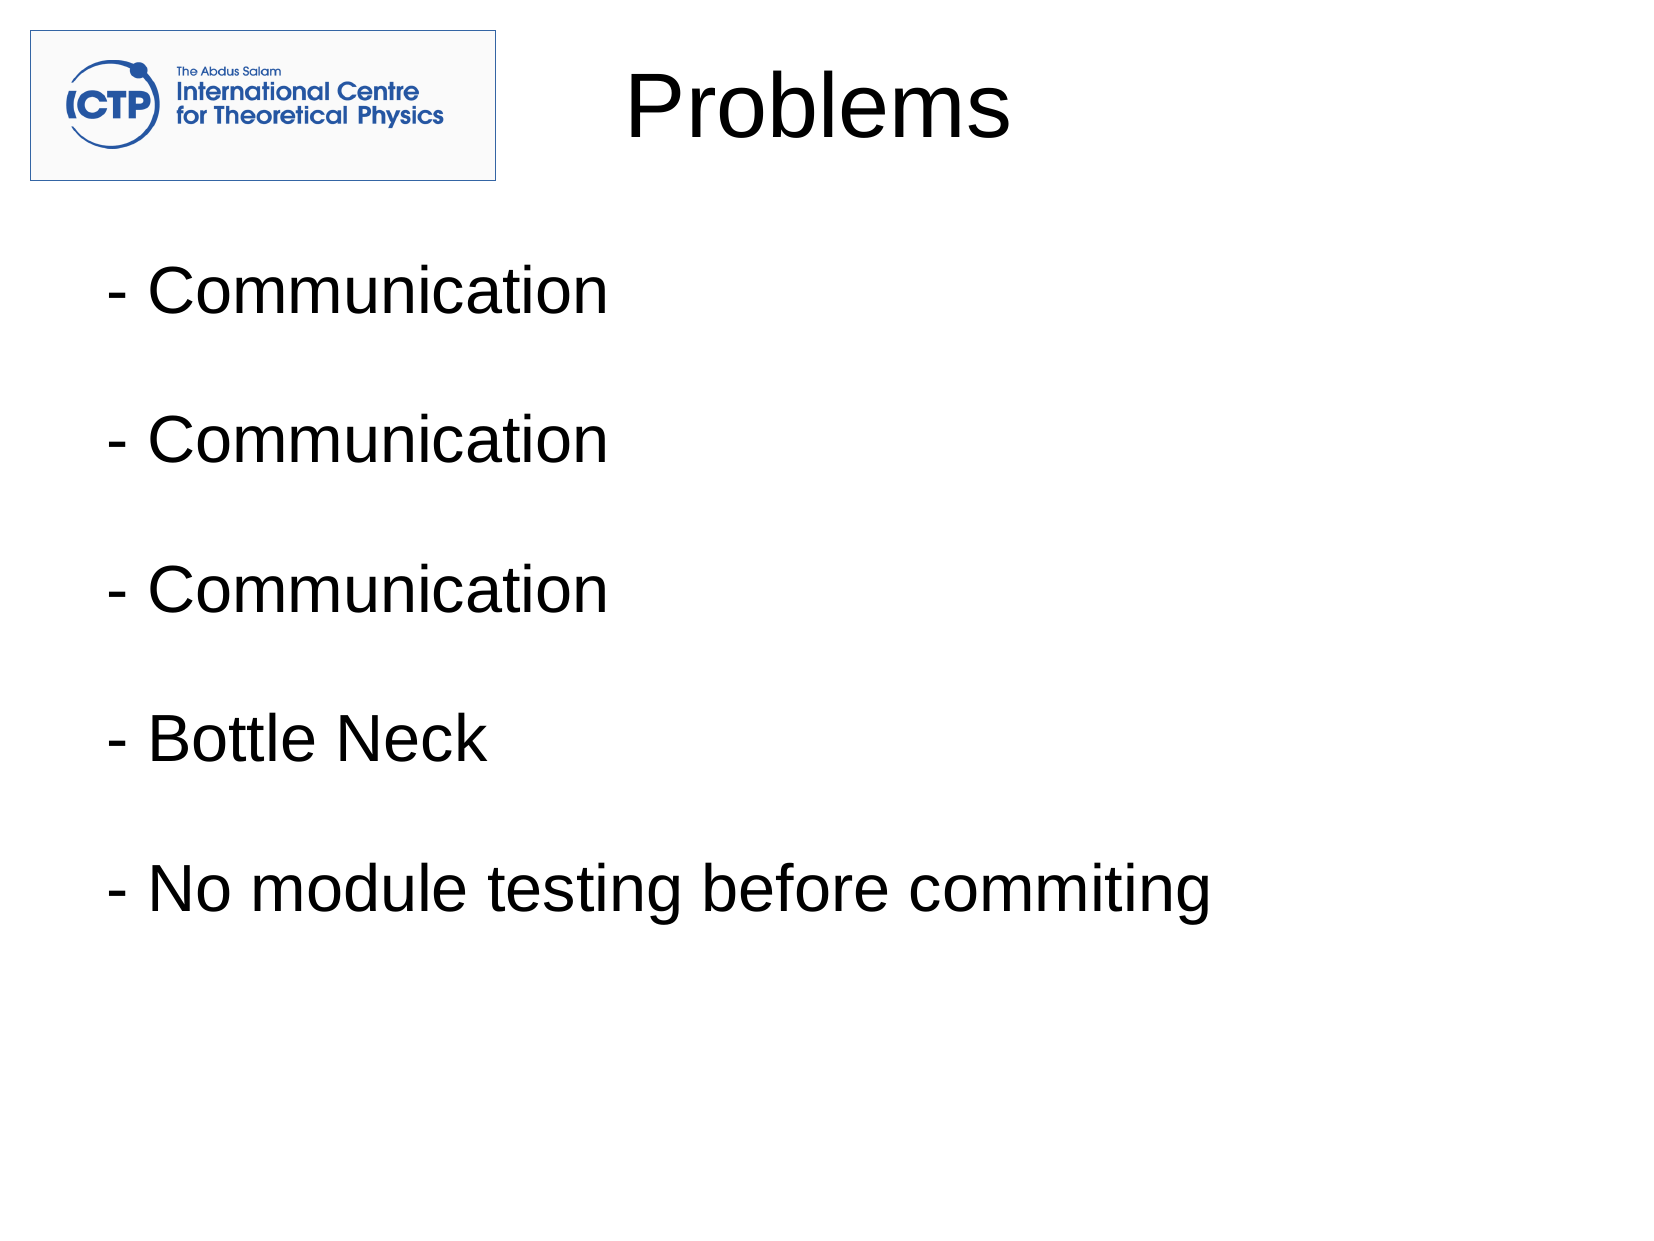

Problems
- Communication
- Communication
- Communication
- Bottle Neck
- No module testing before commiting